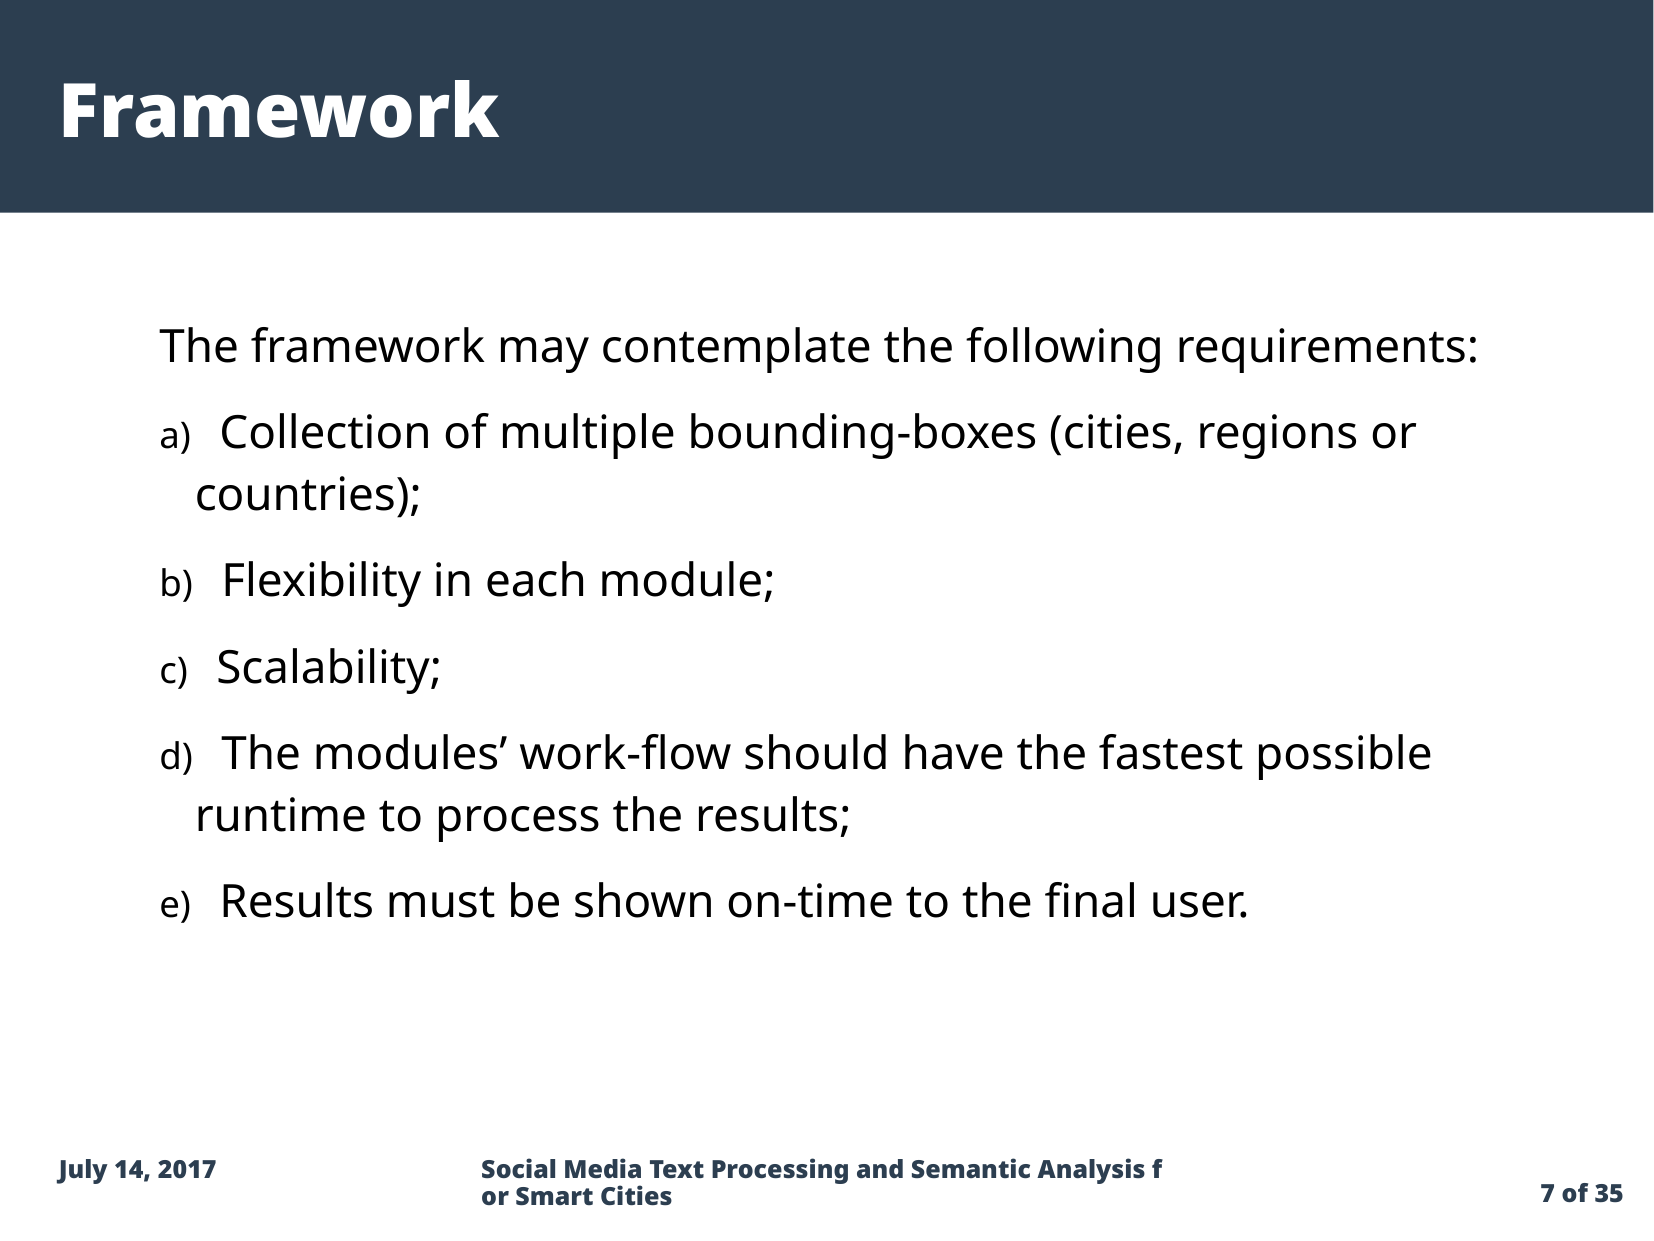

# Framework
The framework may contemplate the following requirements:
Collection of multiple bounding-boxes (cities, regions or countries);
Flexibility in each module;
Scalability;
The modules’ work-flow should have the fastest possible runtime to process the results;
Results must be shown on-time to the final user.
July 14, 2017
Social Media Text Processing and Semantic Analysis for Smart Cities
7